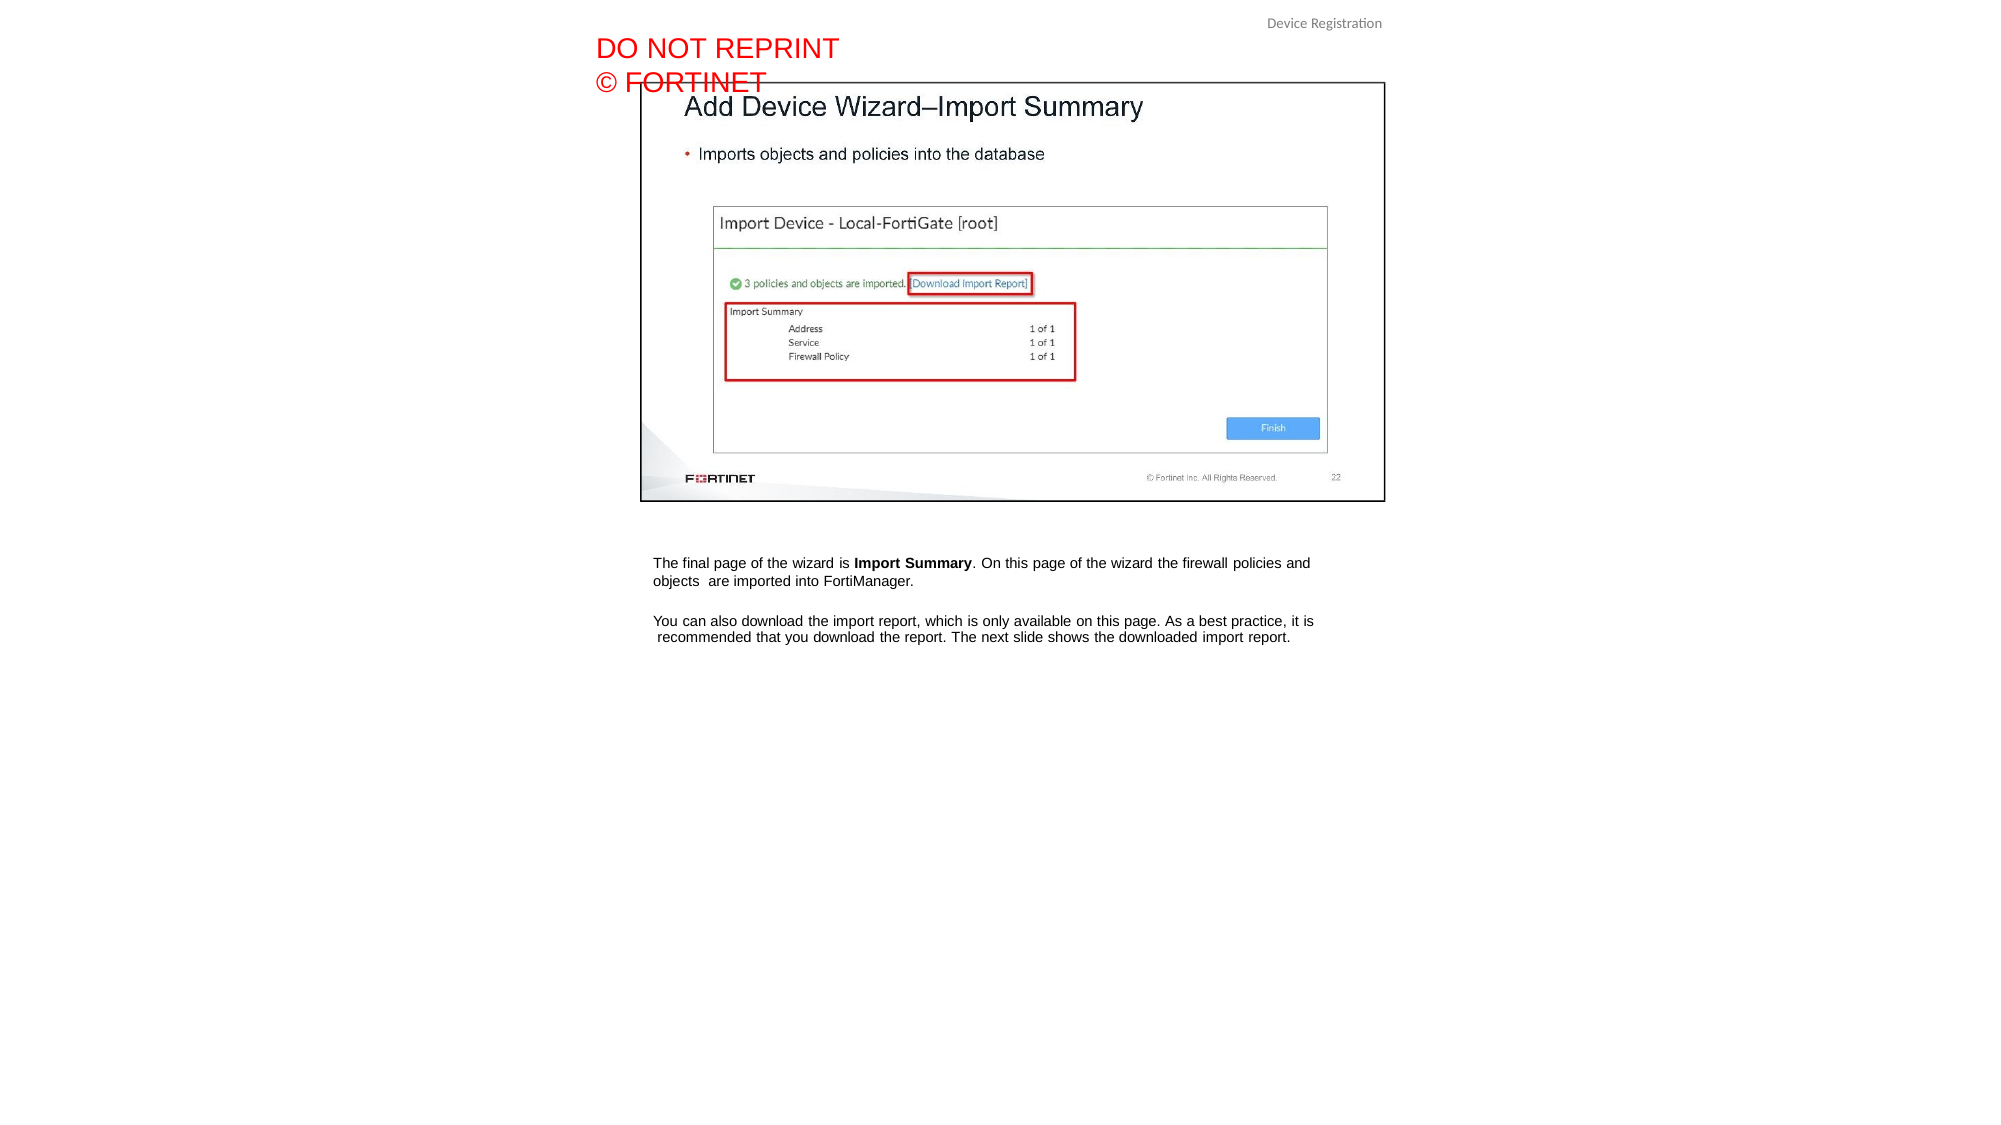

Device Registration
DO NOT REPRINT
© FORTINET
The final page of the wizard is Import Summary. On this page of the wizard the firewall policies and objects are imported into FortiManager.
You can also download the import report, which is only available on this page. As a best practice, it is recommended that you download the report. The next slide shows the downloaded import report.
FortiManager 6.2 Study Guide